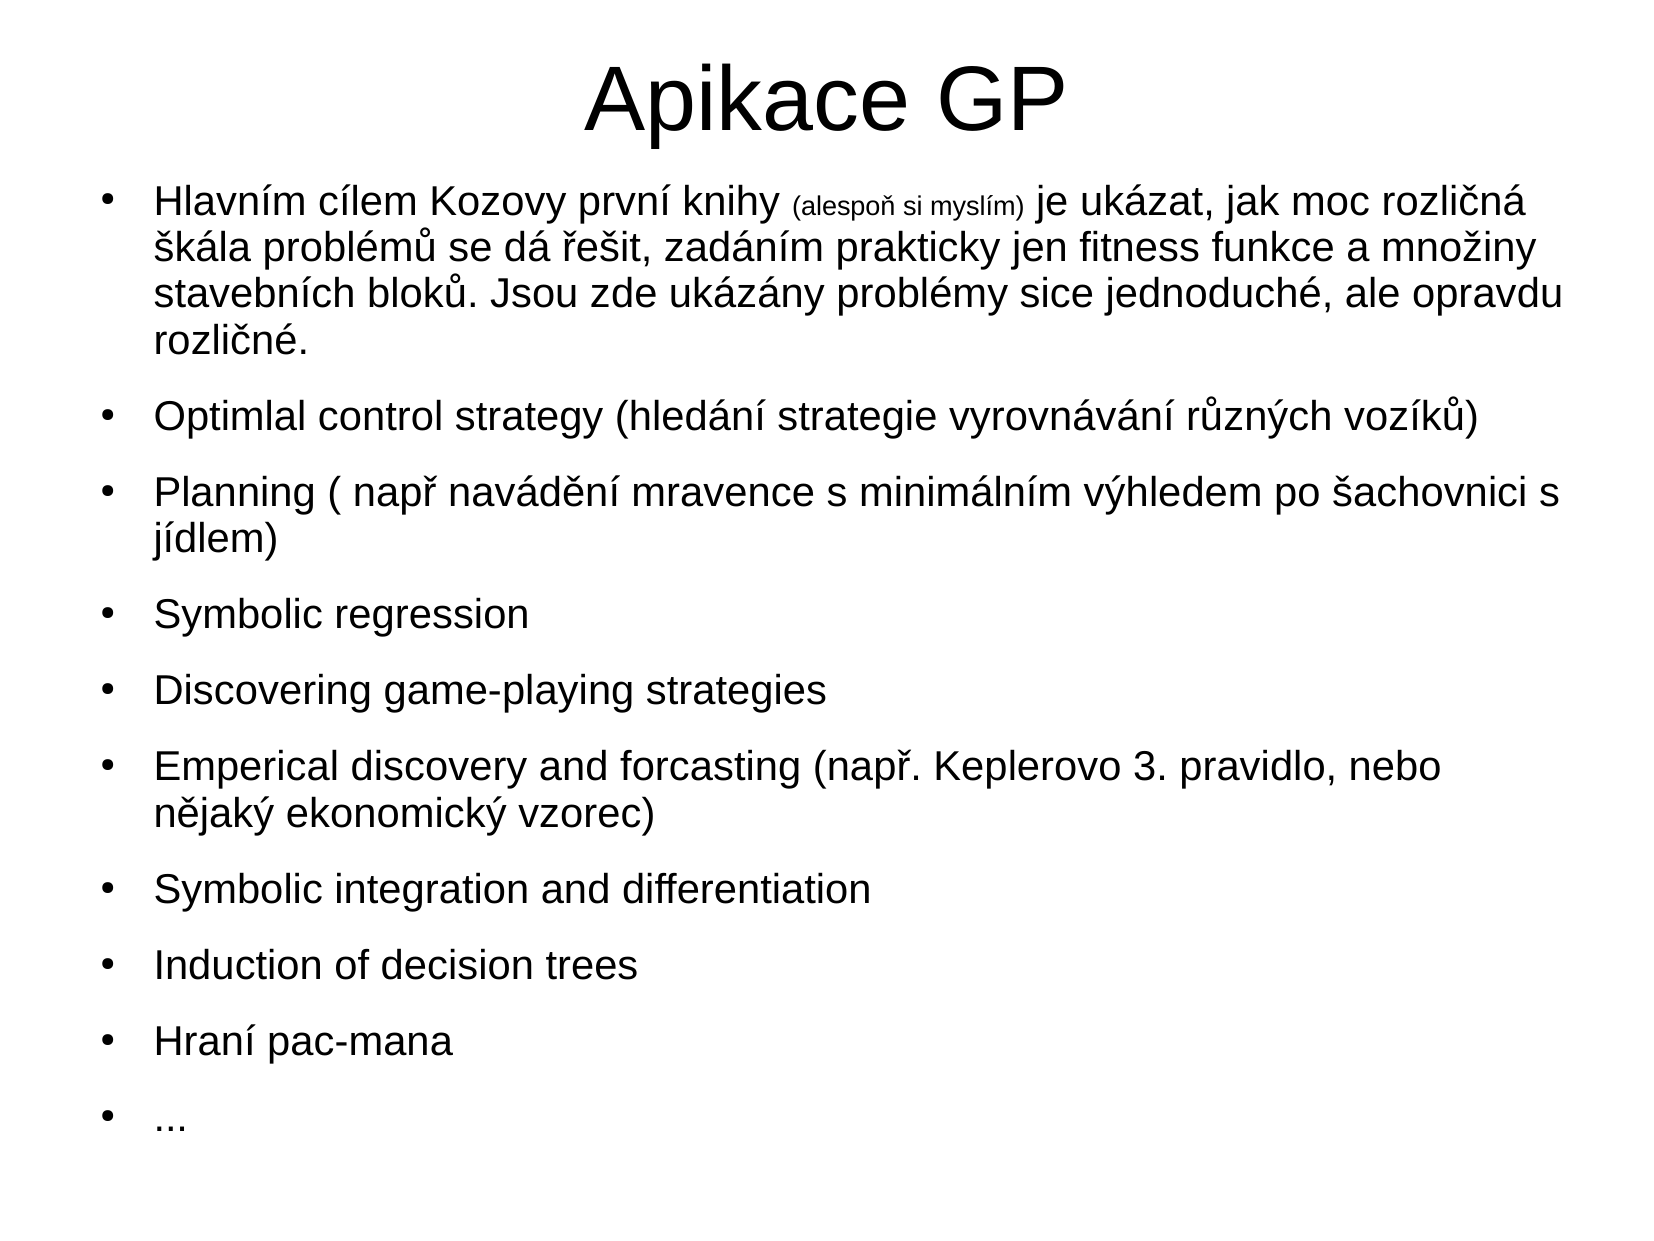

# Apikace GP
Hlavním cílem Kozovy první knihy (alespoň si myslím) je ukázat, jak moc rozličná škála problémů se dá řešit, zadáním prakticky jen fitness funkce a množiny stavebních bloků. Jsou zde ukázány problémy sice jednoduché, ale opravdu rozličné.
Optimlal control strategy (hledání strategie vyrovnávání různých vozíků)
Planning ( např navádění mravence s minimálním výhledem po šachovnici s jídlem)
Symbolic regression
Discovering game-playing strategies
Emperical discovery and forcasting (např. Keplerovo 3. pravidlo, nebo nějaký ekonomický vzorec)
Symbolic integration and differentiation
Induction of decision trees
Hraní pac-mana
...